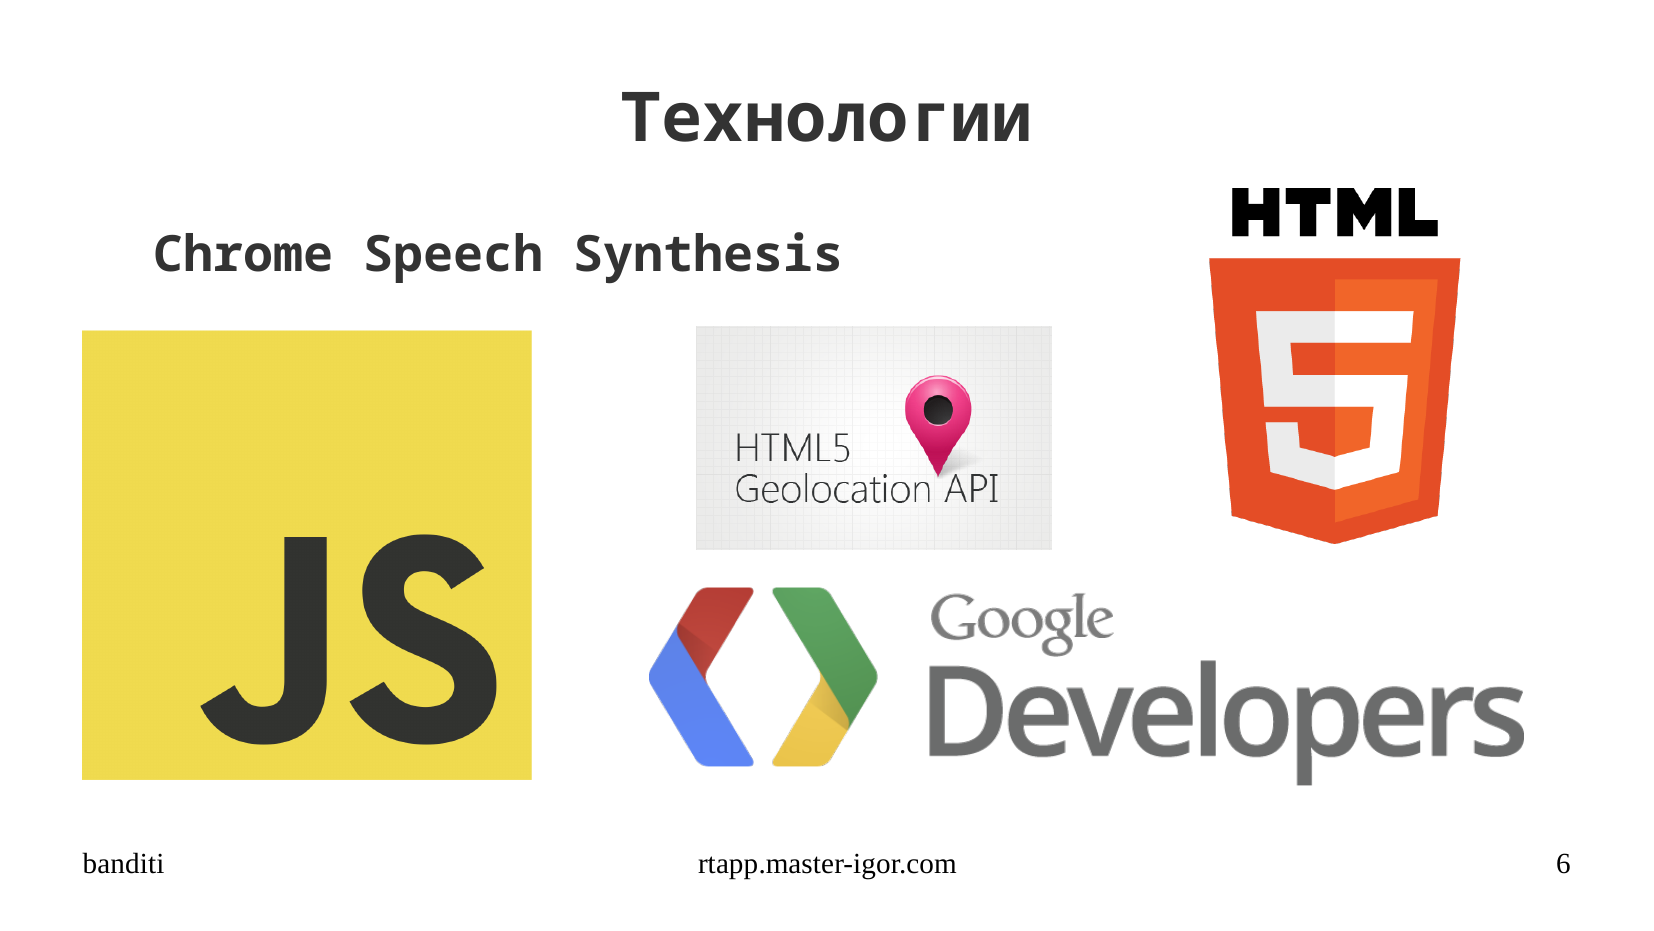

# Технологии
Chrome Speech Synthesis
banditi
rtapp.master-igor.com
6